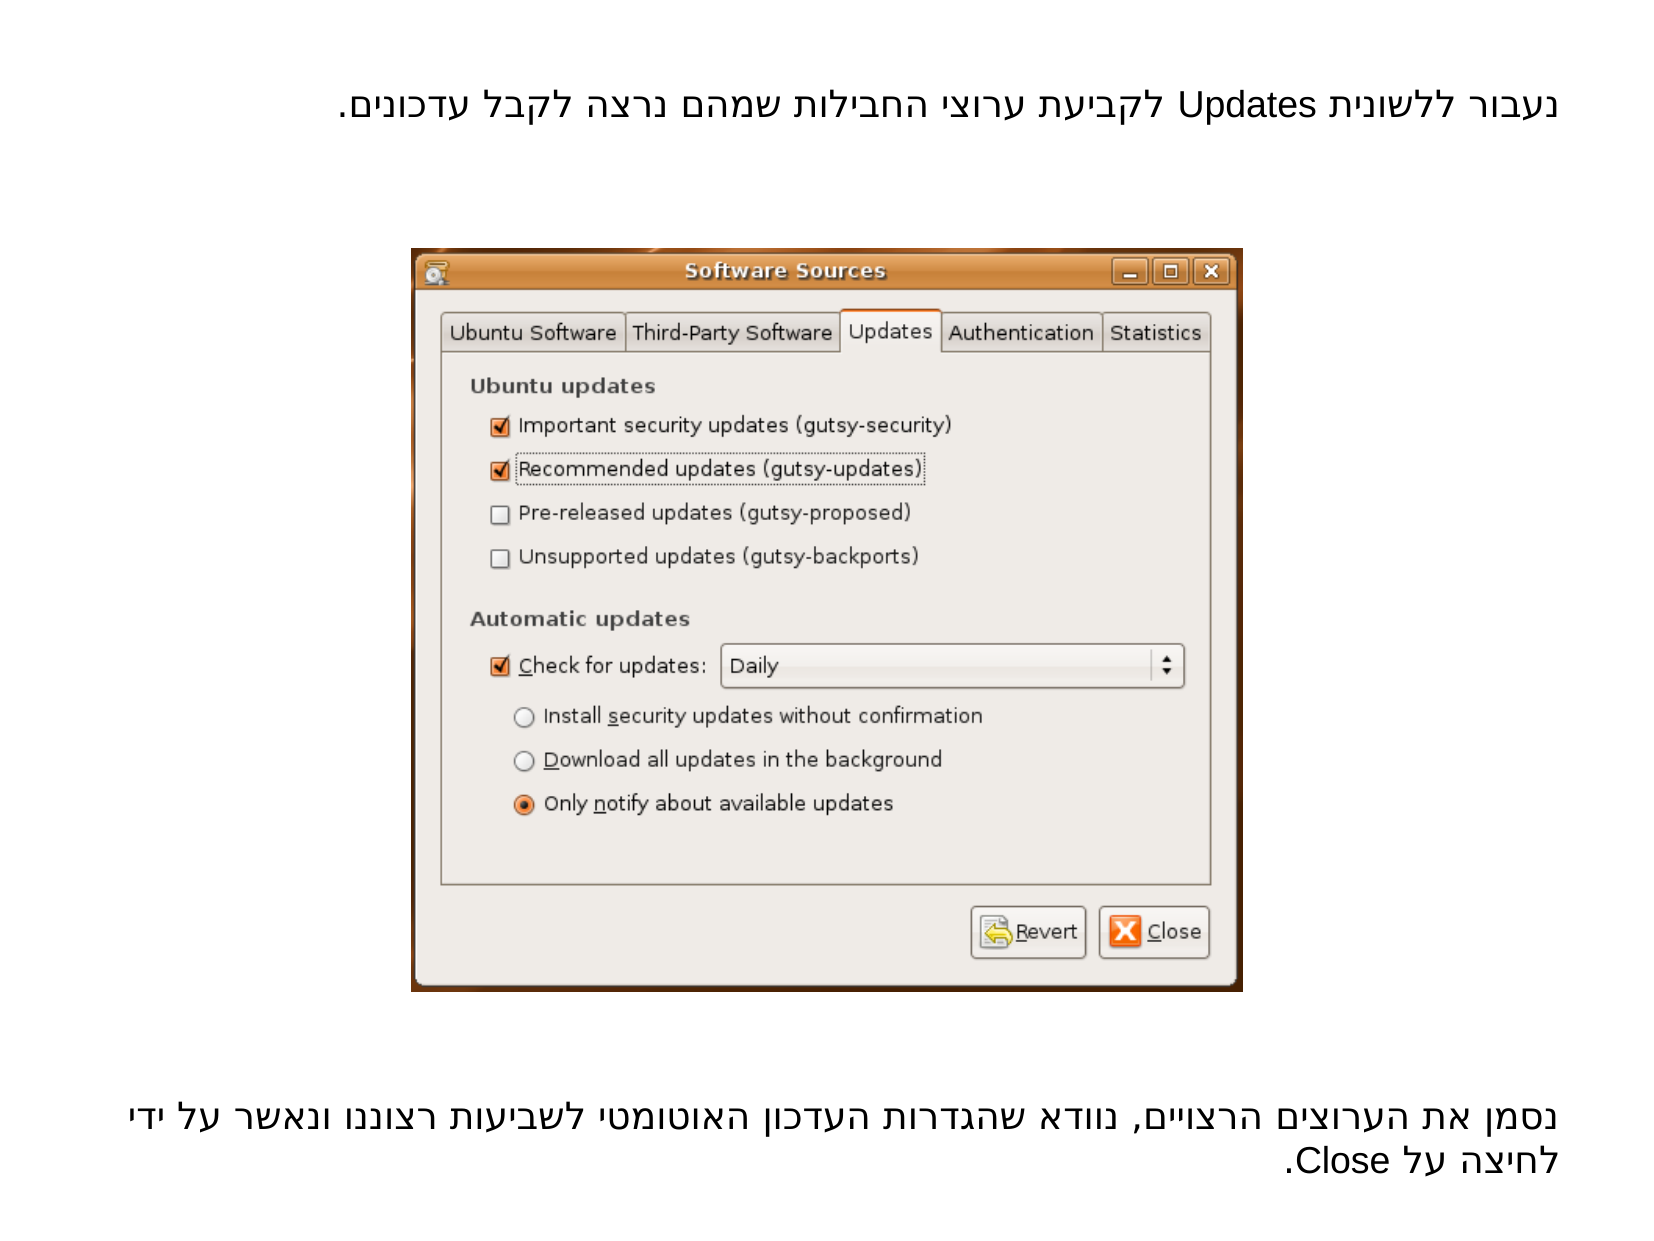

נעבור ללשונית Updates לקביעת ערוצי החבילות שמהם נרצה לקבל עדכונים.
נסמן את הערוצים הרצויים, נוודא שהגדרות העדכון האוטומטי לשביעות רצוננו ונאשר על ידי לחיצה על Close.